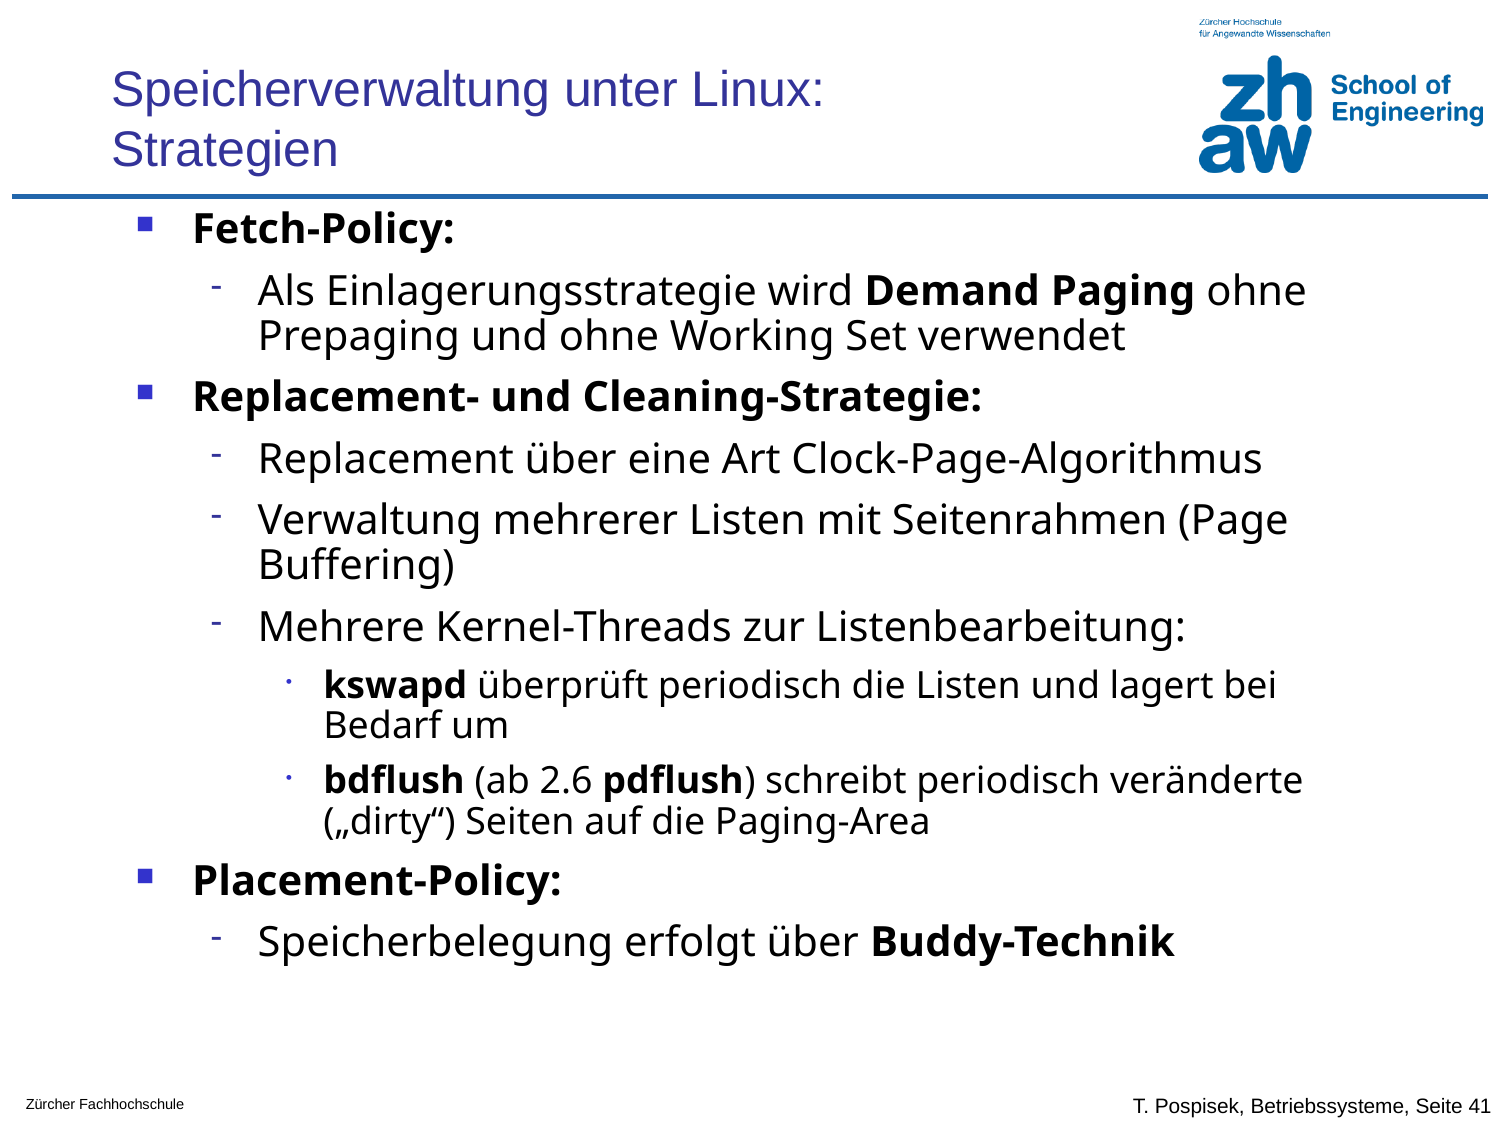

# Speicherverwaltung unter Linux: Strategien
Fetch-Policy:
Als Einlagerungsstrategie wird Demand Paging ohne Prepaging und ohne Working Set verwendet
Replacement- und Cleaning-Strategie:
Replacement über eine Art Clock-Page-Algorithmus
Verwaltung mehrerer Listen mit Seitenrahmen (Page Buffering)
Mehrere Kernel-Threads zur Listenbearbeitung:
kswapd überprüft periodisch die Listen und lagert bei Bedarf um
bdflush (ab 2.6 pdflush) schreibt periodisch veränderte („dirty“) Seiten auf die Paging-Area
Placement-Policy:
Speicherbelegung erfolgt über Buddy-Technik